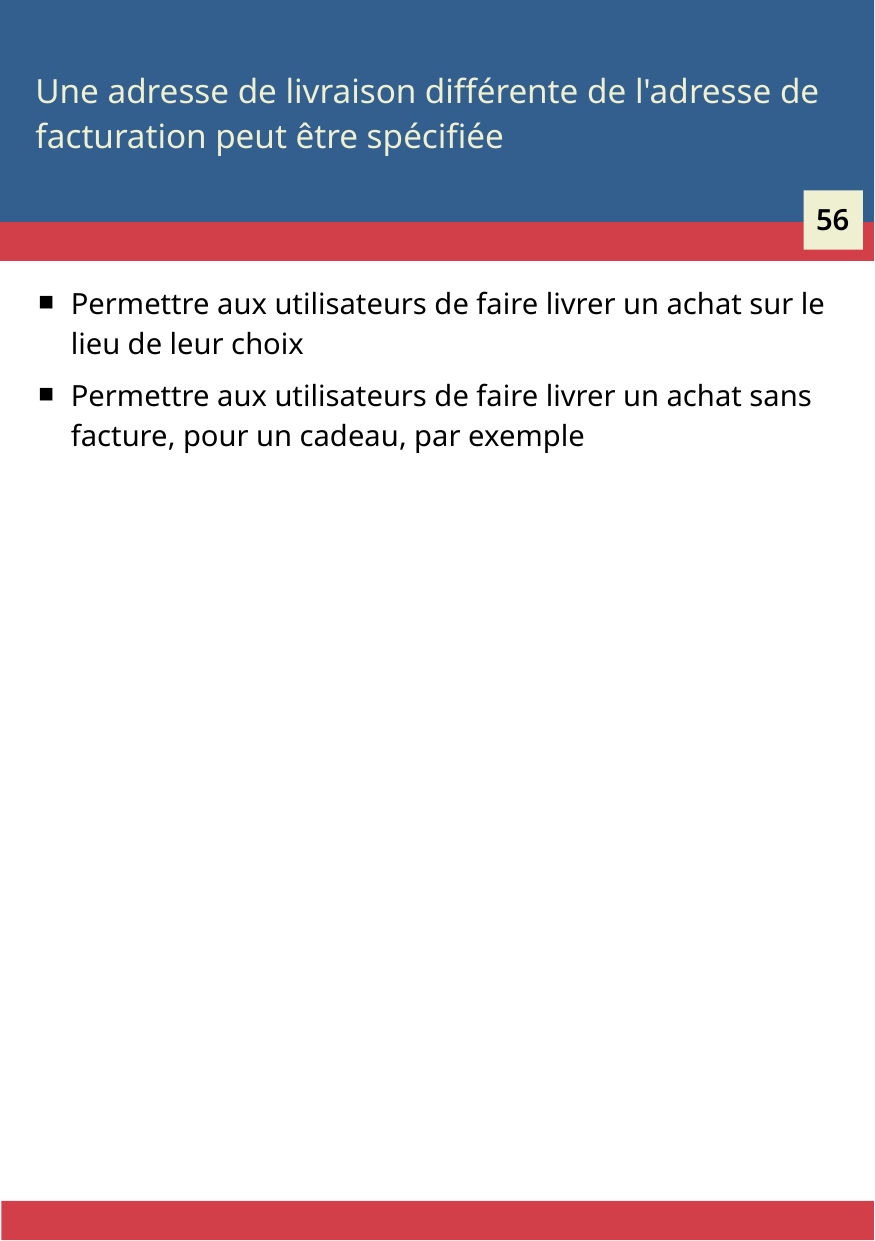

# Une adresse de livraison différente de l'adresse de facturation peut être spécifiée
56
Permettre aux utilisateurs de faire livrer un achat sur le lieu de leur choix
Permettre aux utilisateurs de faire livrer un achat sans facture, pour un cadeau, par exemple